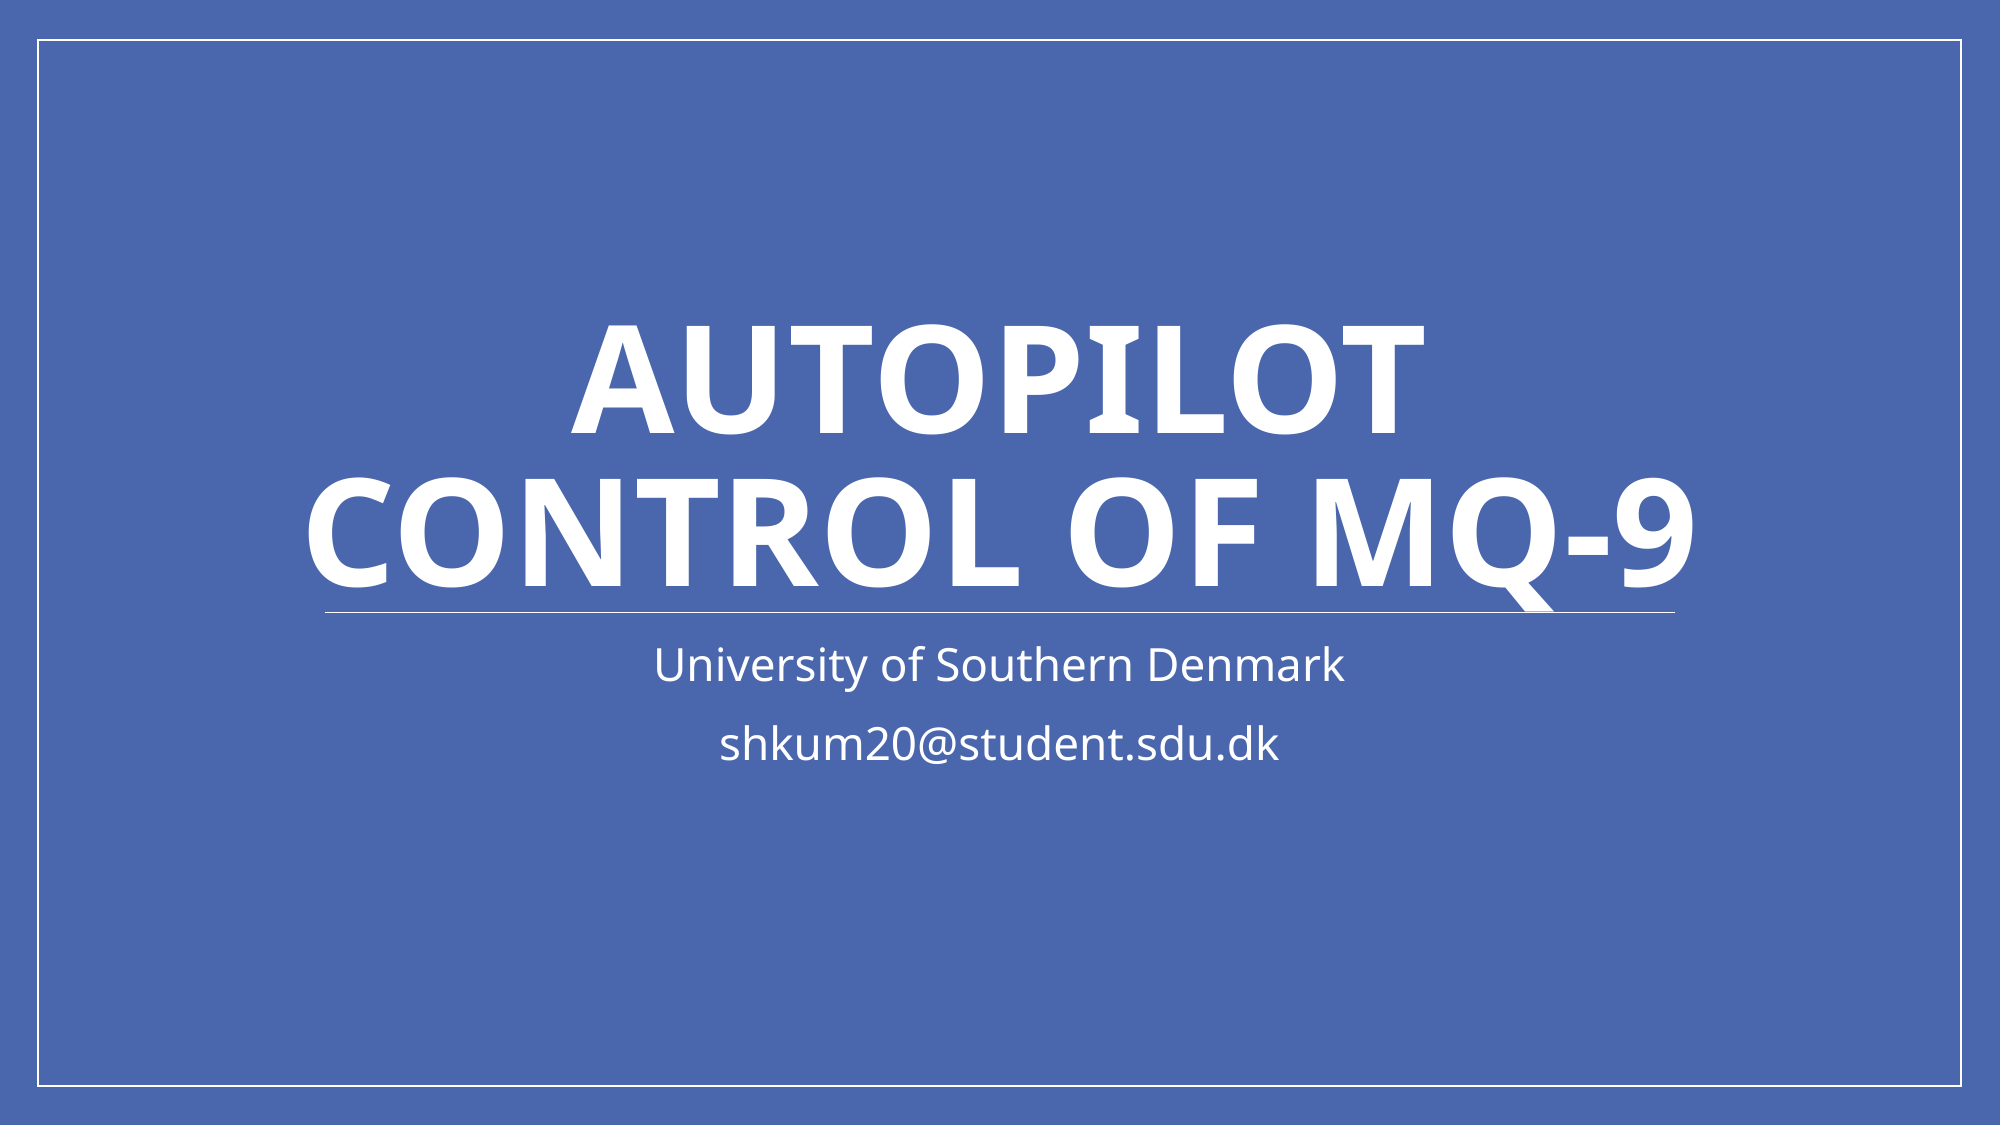

# Autopilot Control of MQ-9
University of Southern Denmark
shkum20@student.sdu.dk